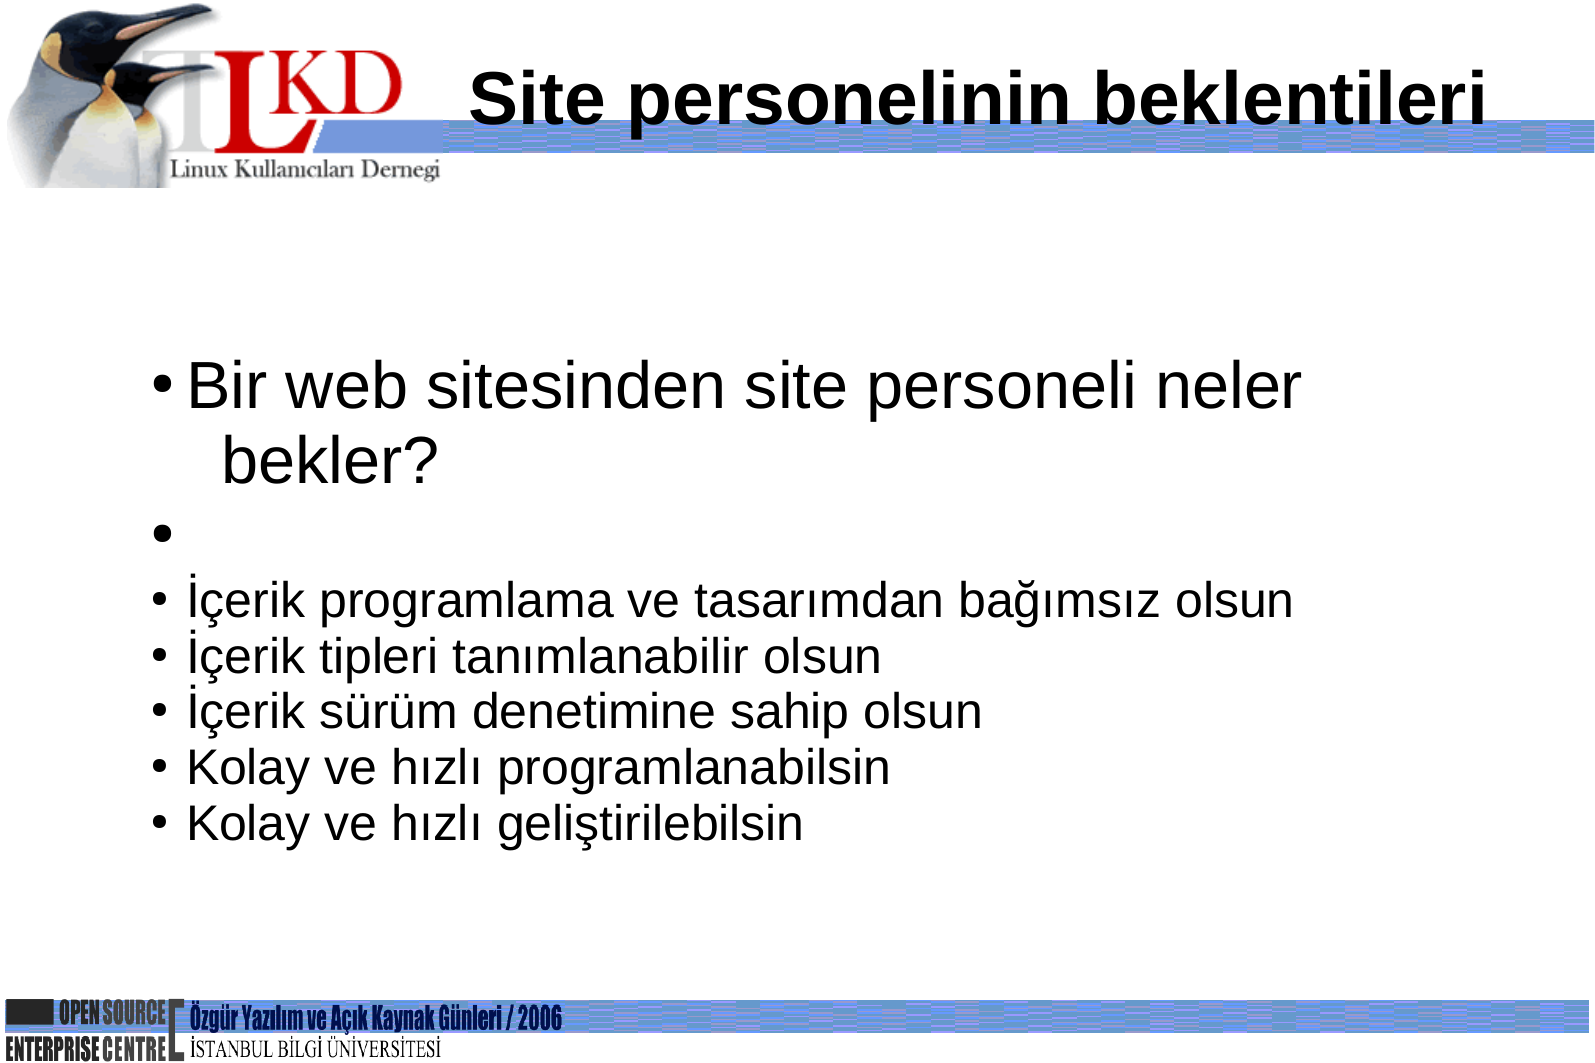

# Site personelinin beklentileri
Bir web sitesinden site personeli neler bekler?
İçerik programlama ve tasarımdan bağımsız olsun
İçerik tipleri tanımlanabilir olsun
İçerik sürüm denetimine sahip olsun
Kolay ve hızlı programlanabilsin
Kolay ve hızlı geliştirilebilsin